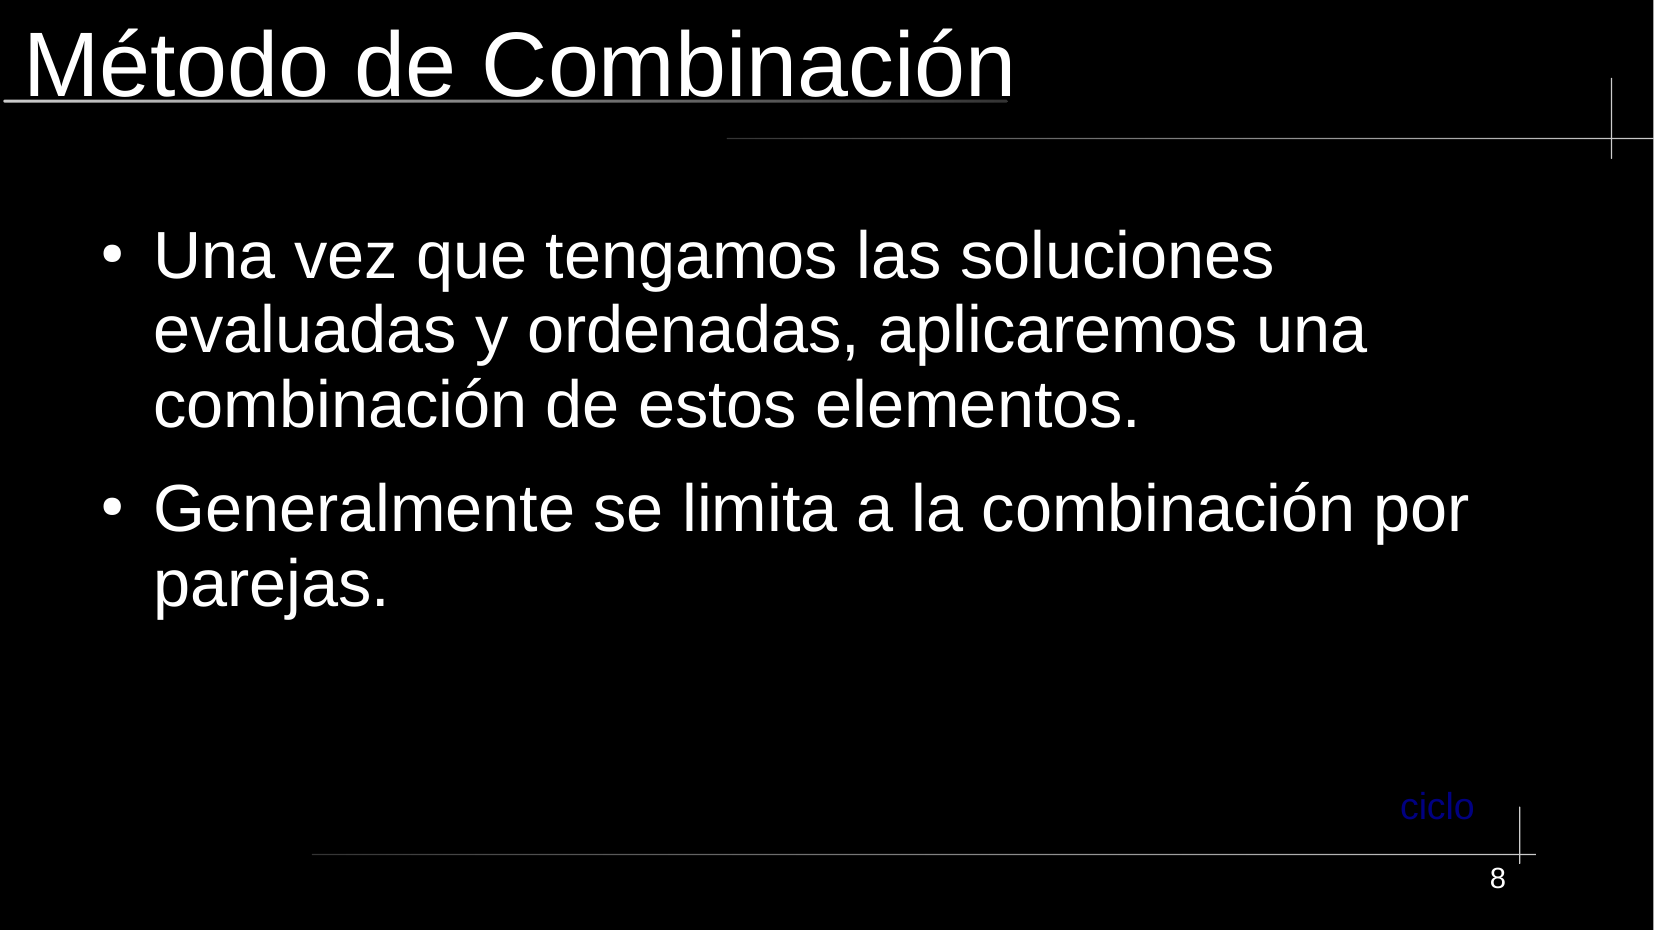

# Método de Combinación
Una vez que tengamos las soluciones evaluadas y ordenadas, aplicaremos una combinación de estos elementos.
Generalmente se limita a la combinación por parejas.
ciclo
8